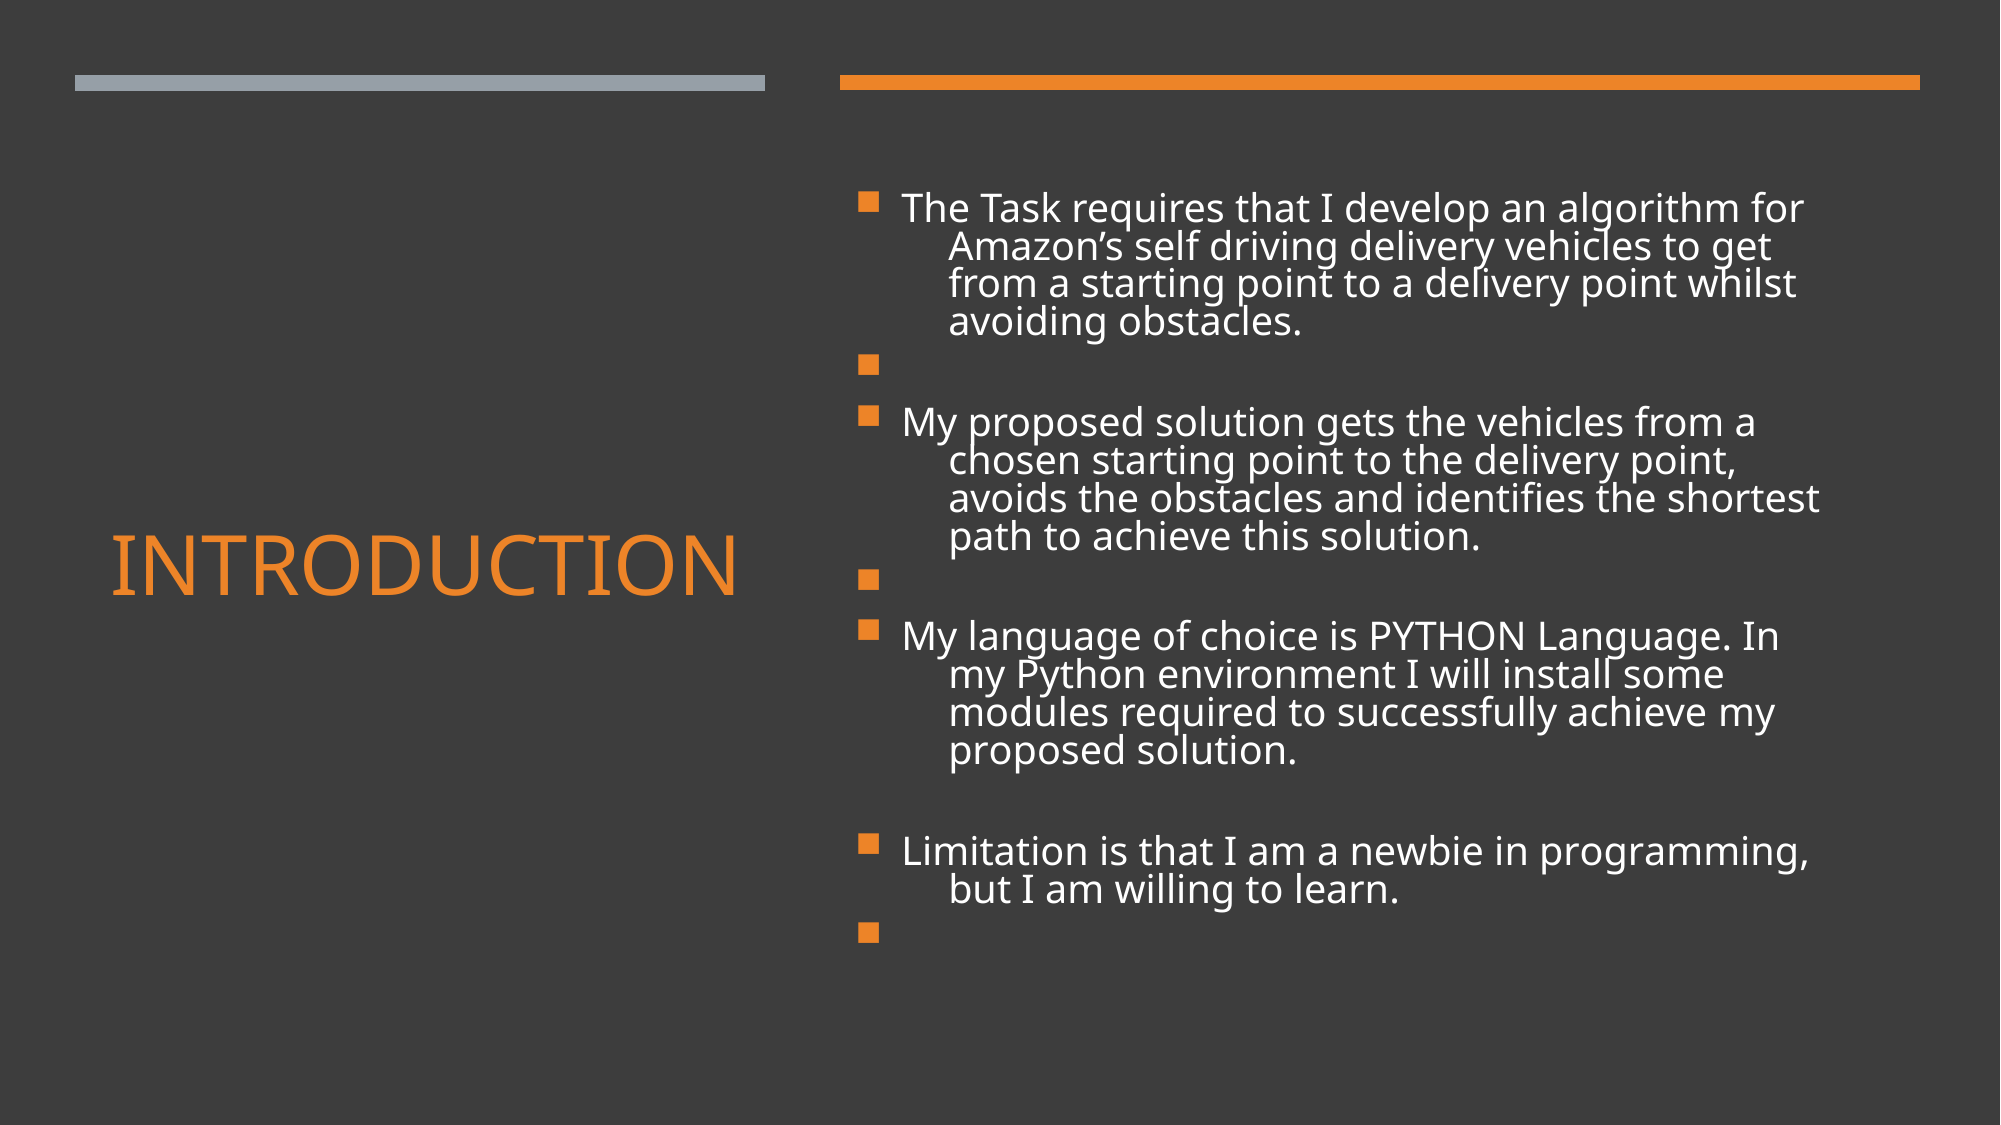

# INTRODUCTION
The Task requires that I develop an algorithm for Amazon’s self driving delivery vehicles to get from a starting point to a delivery point whilst avoiding obstacles.
My proposed solution gets the vehicles from a chosen starting point to the delivery point, avoids the obstacles and identifies the shortest path to achieve this solution.
My language of choice is PYTHON Language. In my Python environment I will install some modules required to successfully achieve my proposed solution.
Limitation is that I am a newbie in programming, but I am willing to learn.